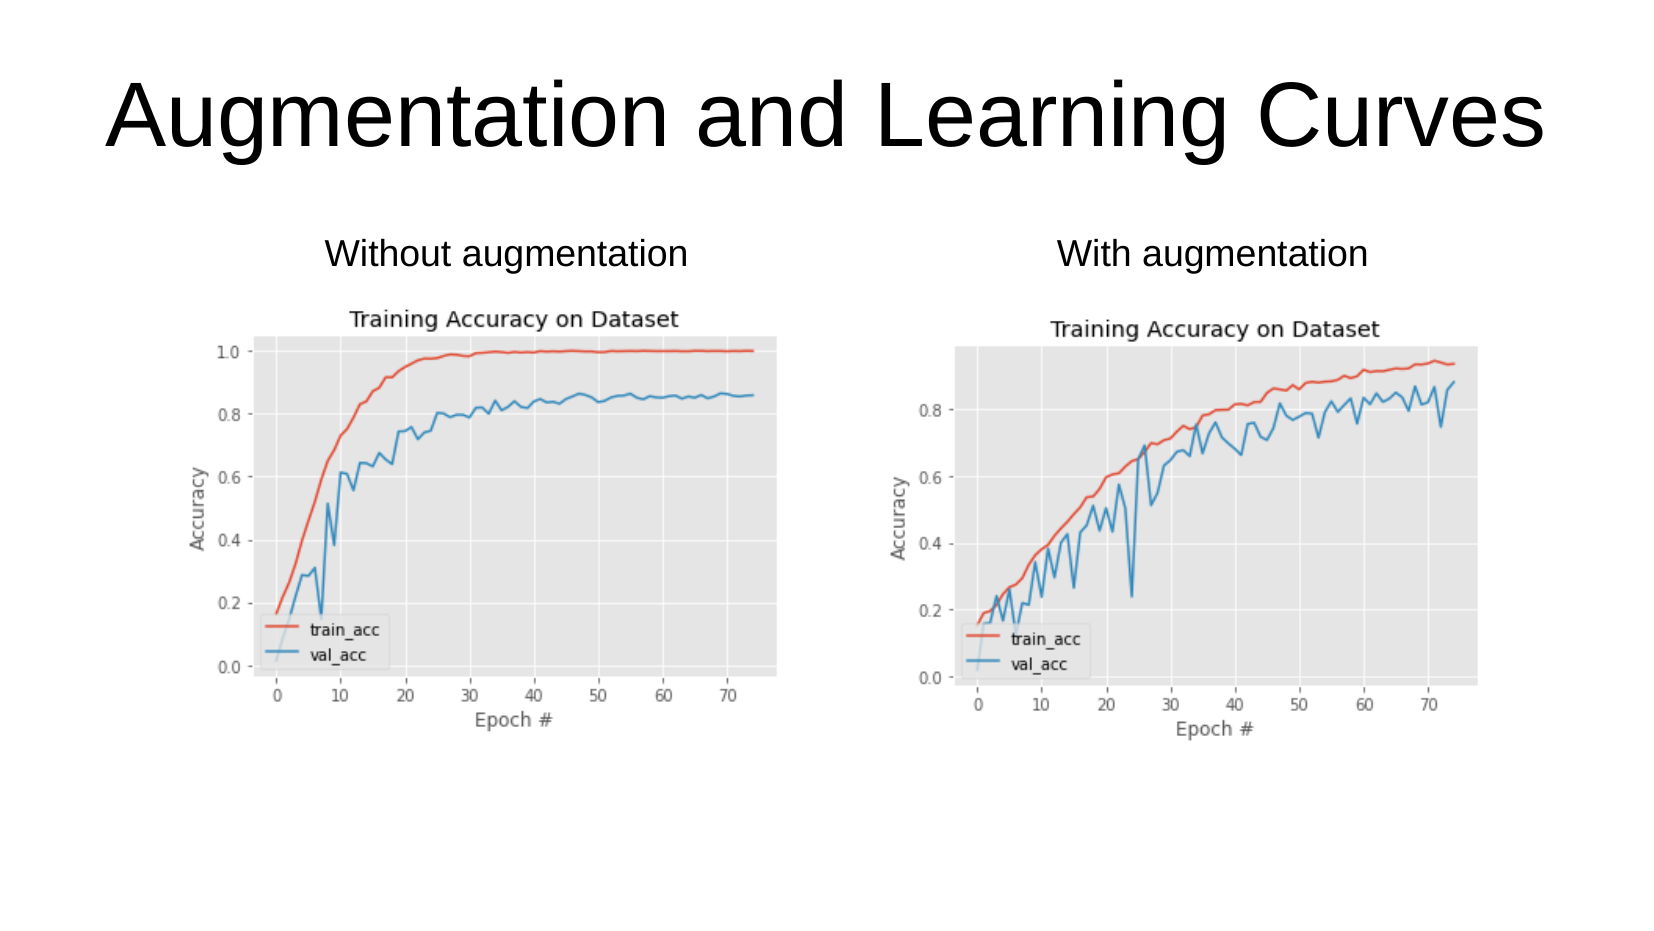

# Augmentation and Learning Curves
Without augmentation
With augmentation